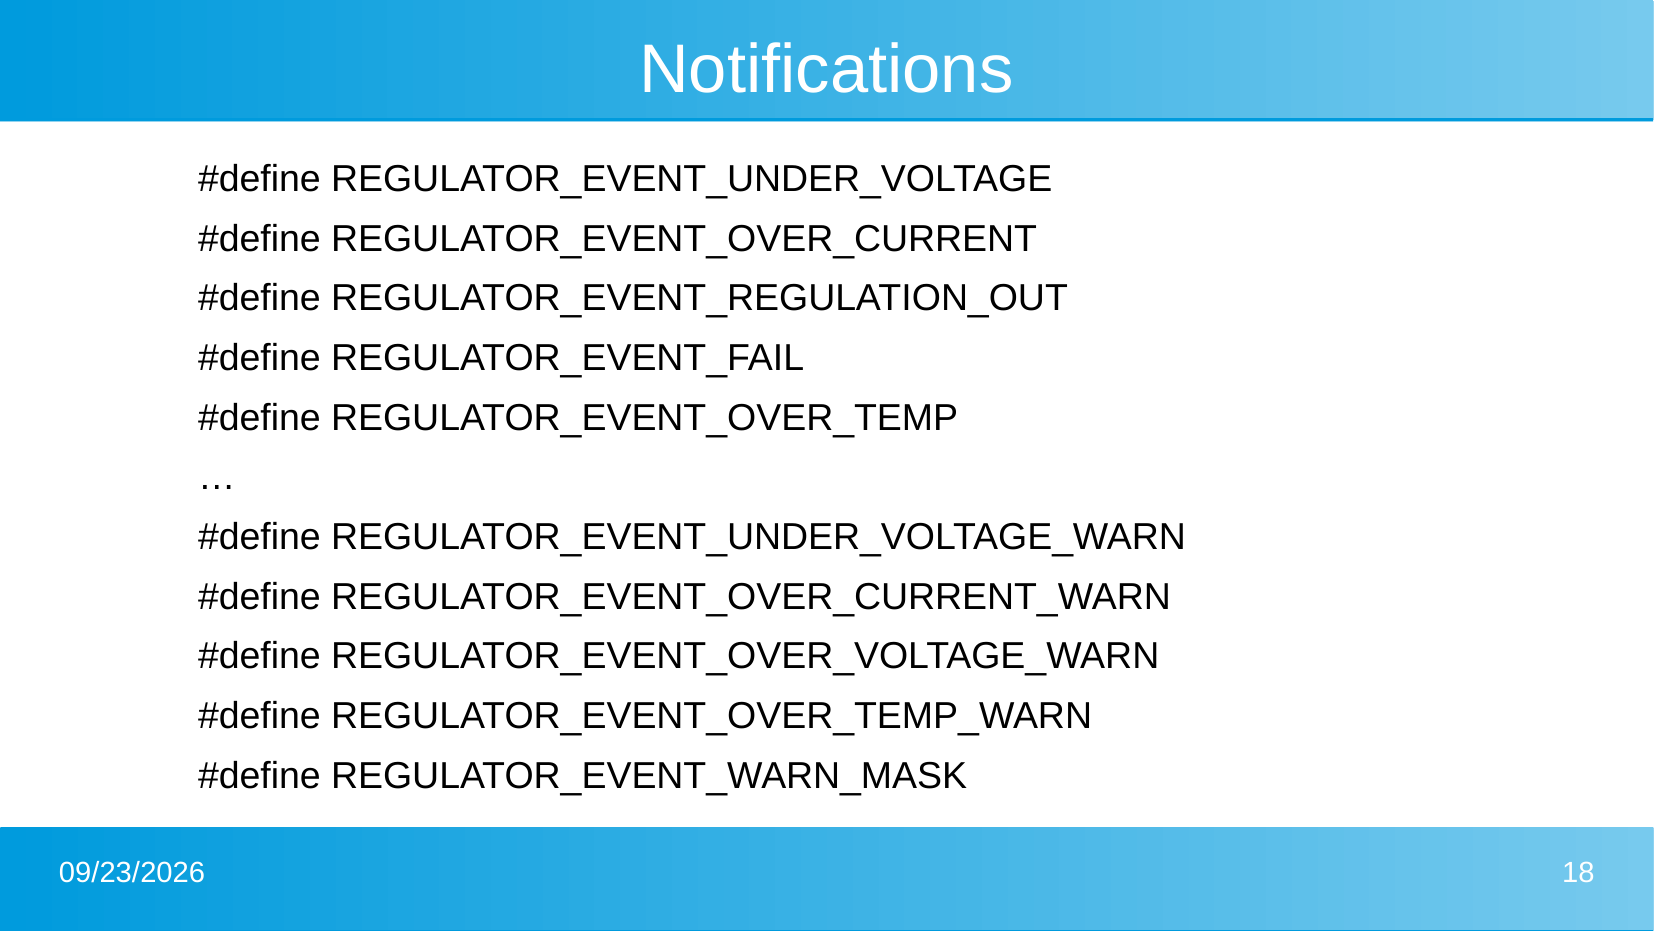

# Notifications
#define REGULATOR_EVENT_UNDER_VOLTAGE
#define REGULATOR_EVENT_OVER_CURRENT
#define REGULATOR_EVENT_REGULATION_OUT
#define REGULATOR_EVENT_FAIL
#define REGULATOR_EVENT_OVER_TEMP
…
#define REGULATOR_EVENT_UNDER_VOLTAGE_WARN
#define REGULATOR_EVENT_OVER_CURRENT_WARN
#define REGULATOR_EVENT_OVER_VOLTAGE_WARN
#define REGULATOR_EVENT_OVER_TEMP_WARN
#define REGULATOR_EVENT_WARN_MASK
18